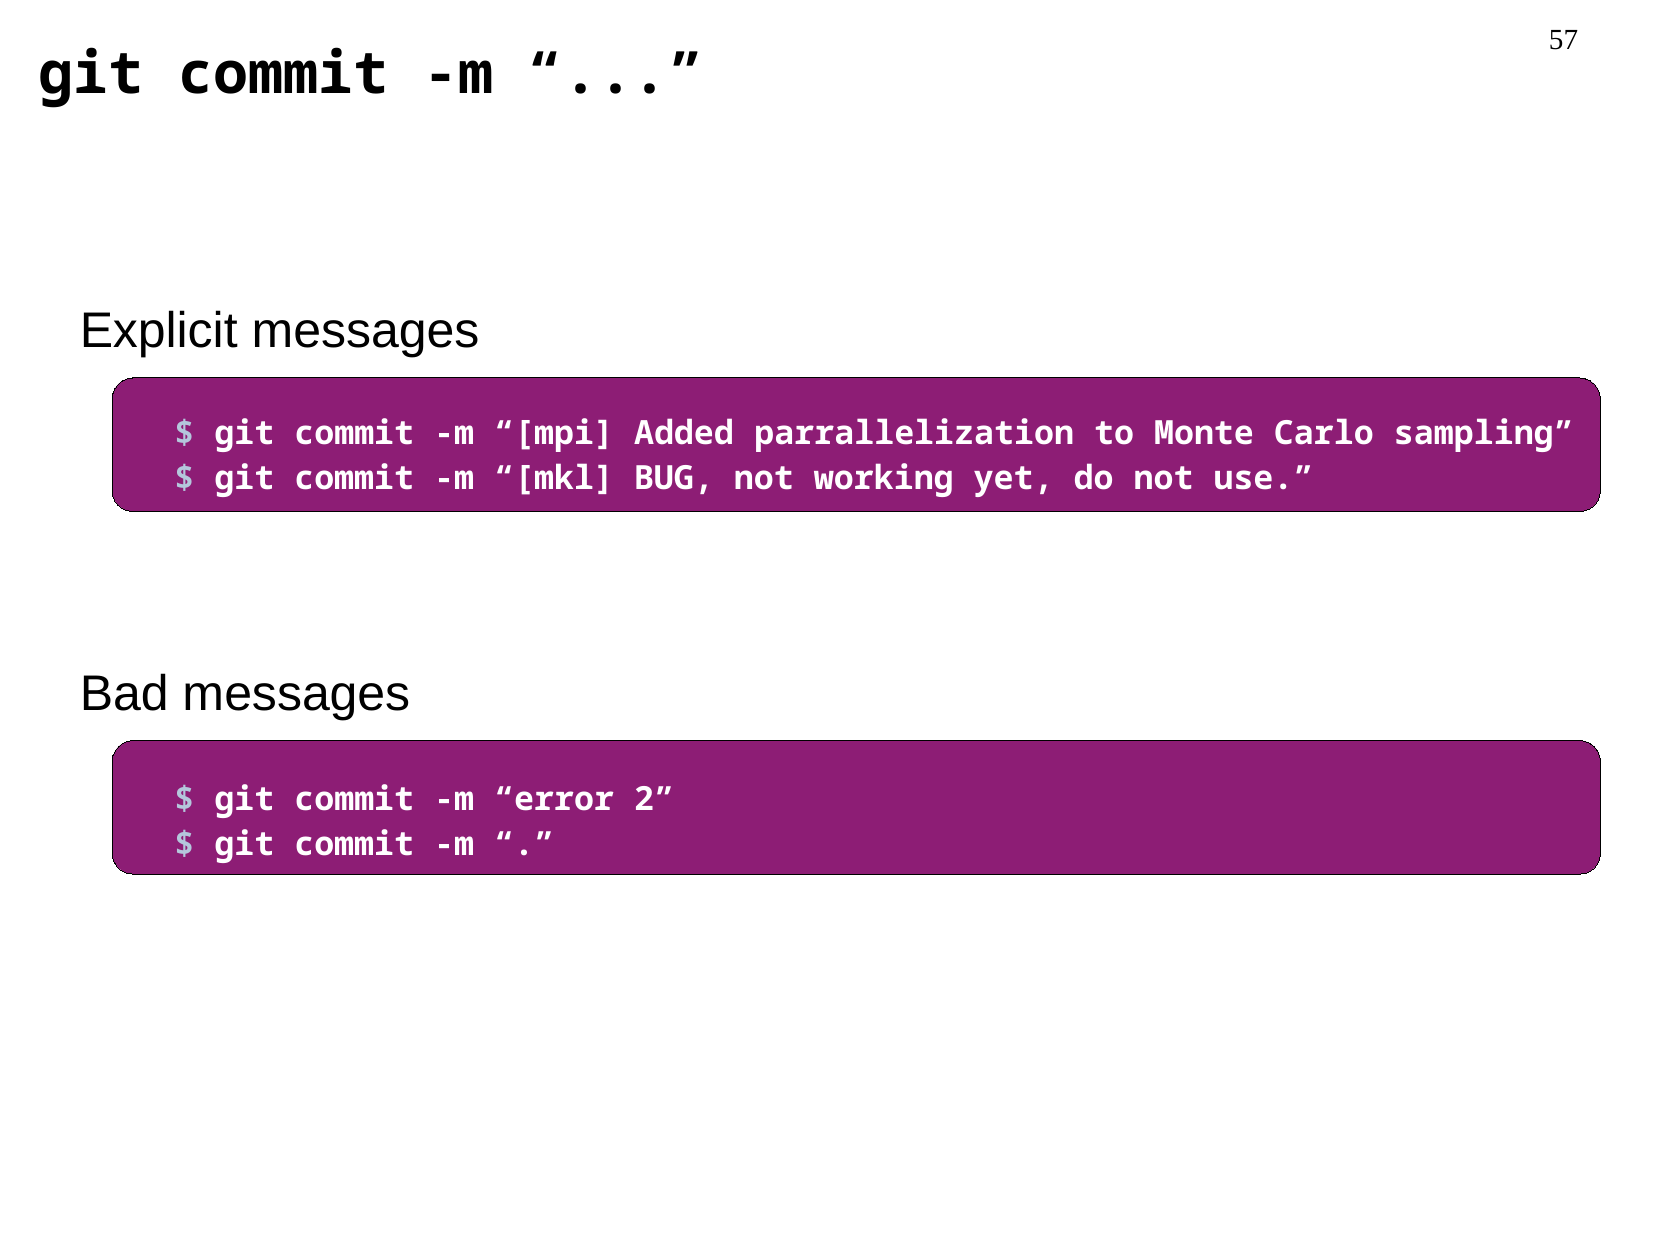

git commit -m “...”
57
Explicit messages
$ git commit -m “[mpi] Added parrallelization to Monte Carlo sampling”
$ git commit -m “[mkl] BUG, not working yet, do not use.”
Bad messages
$ git commit -m “error 2”
$ git commit -m “.”